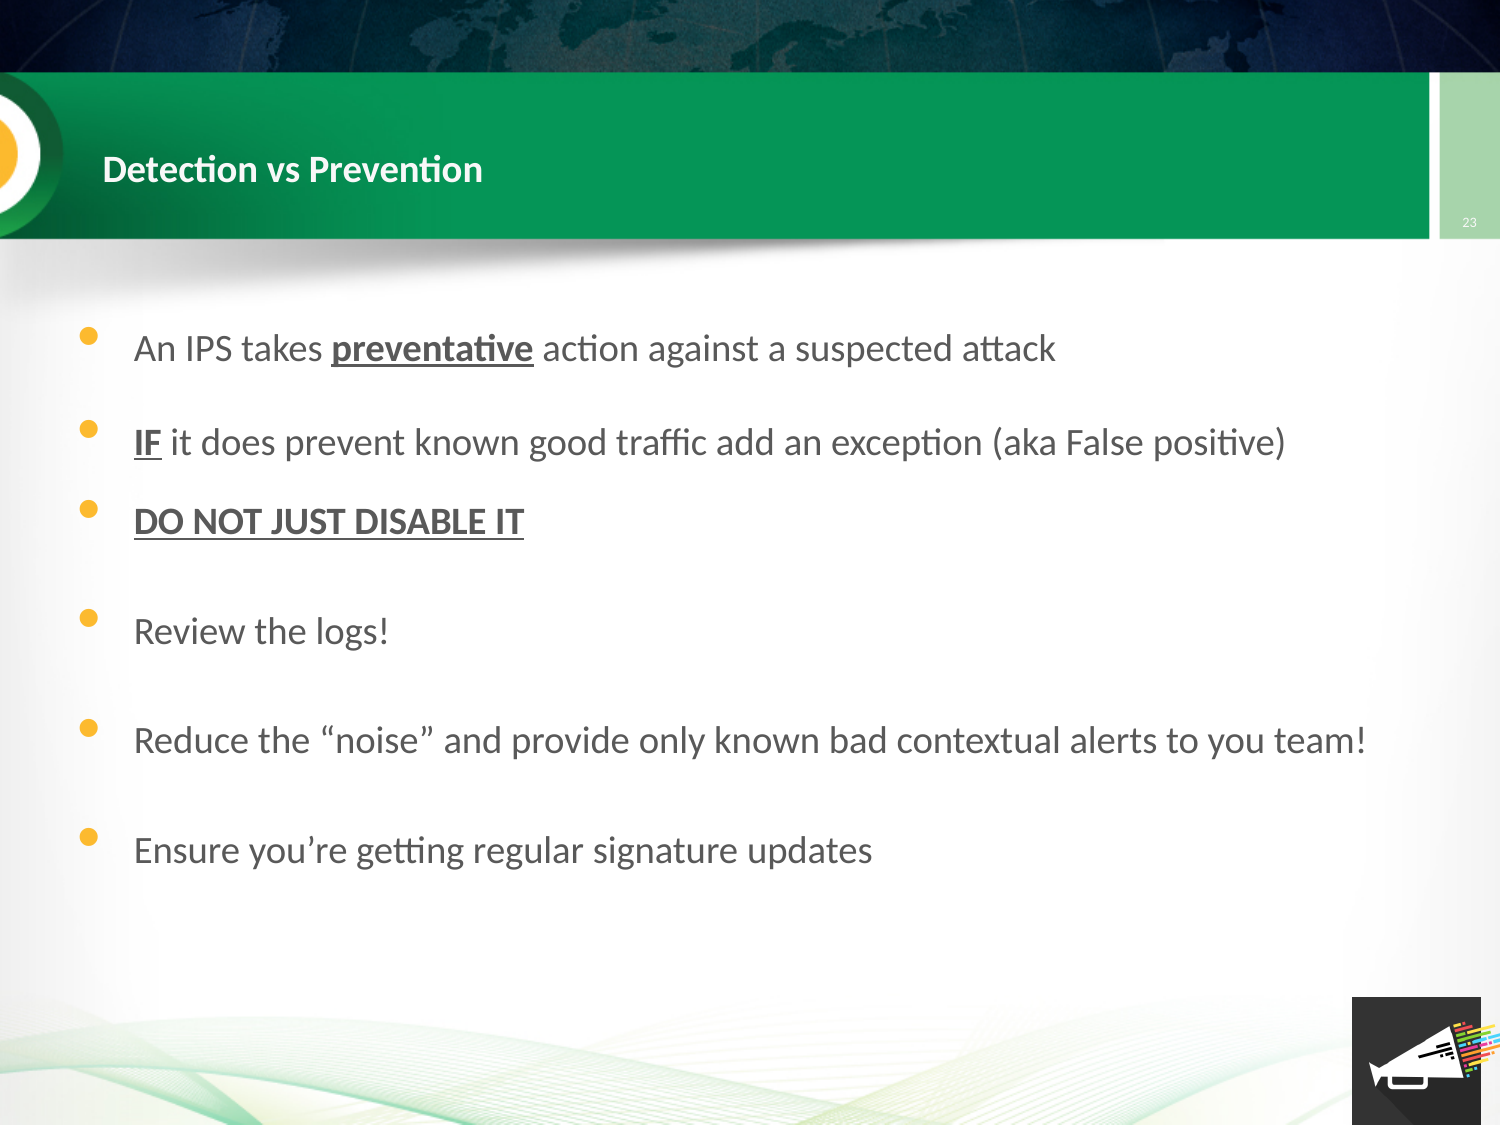

# Detection vs Prevention
An IPS takes preventative action against a suspected attack
IF it does prevent known good traffic add an exception (aka False positive)
DO NOT JUST DISABLE IT
Review the logs!
Reduce the “noise” and provide only known bad contextual alerts to you team!
Ensure you’re getting regular signature updates